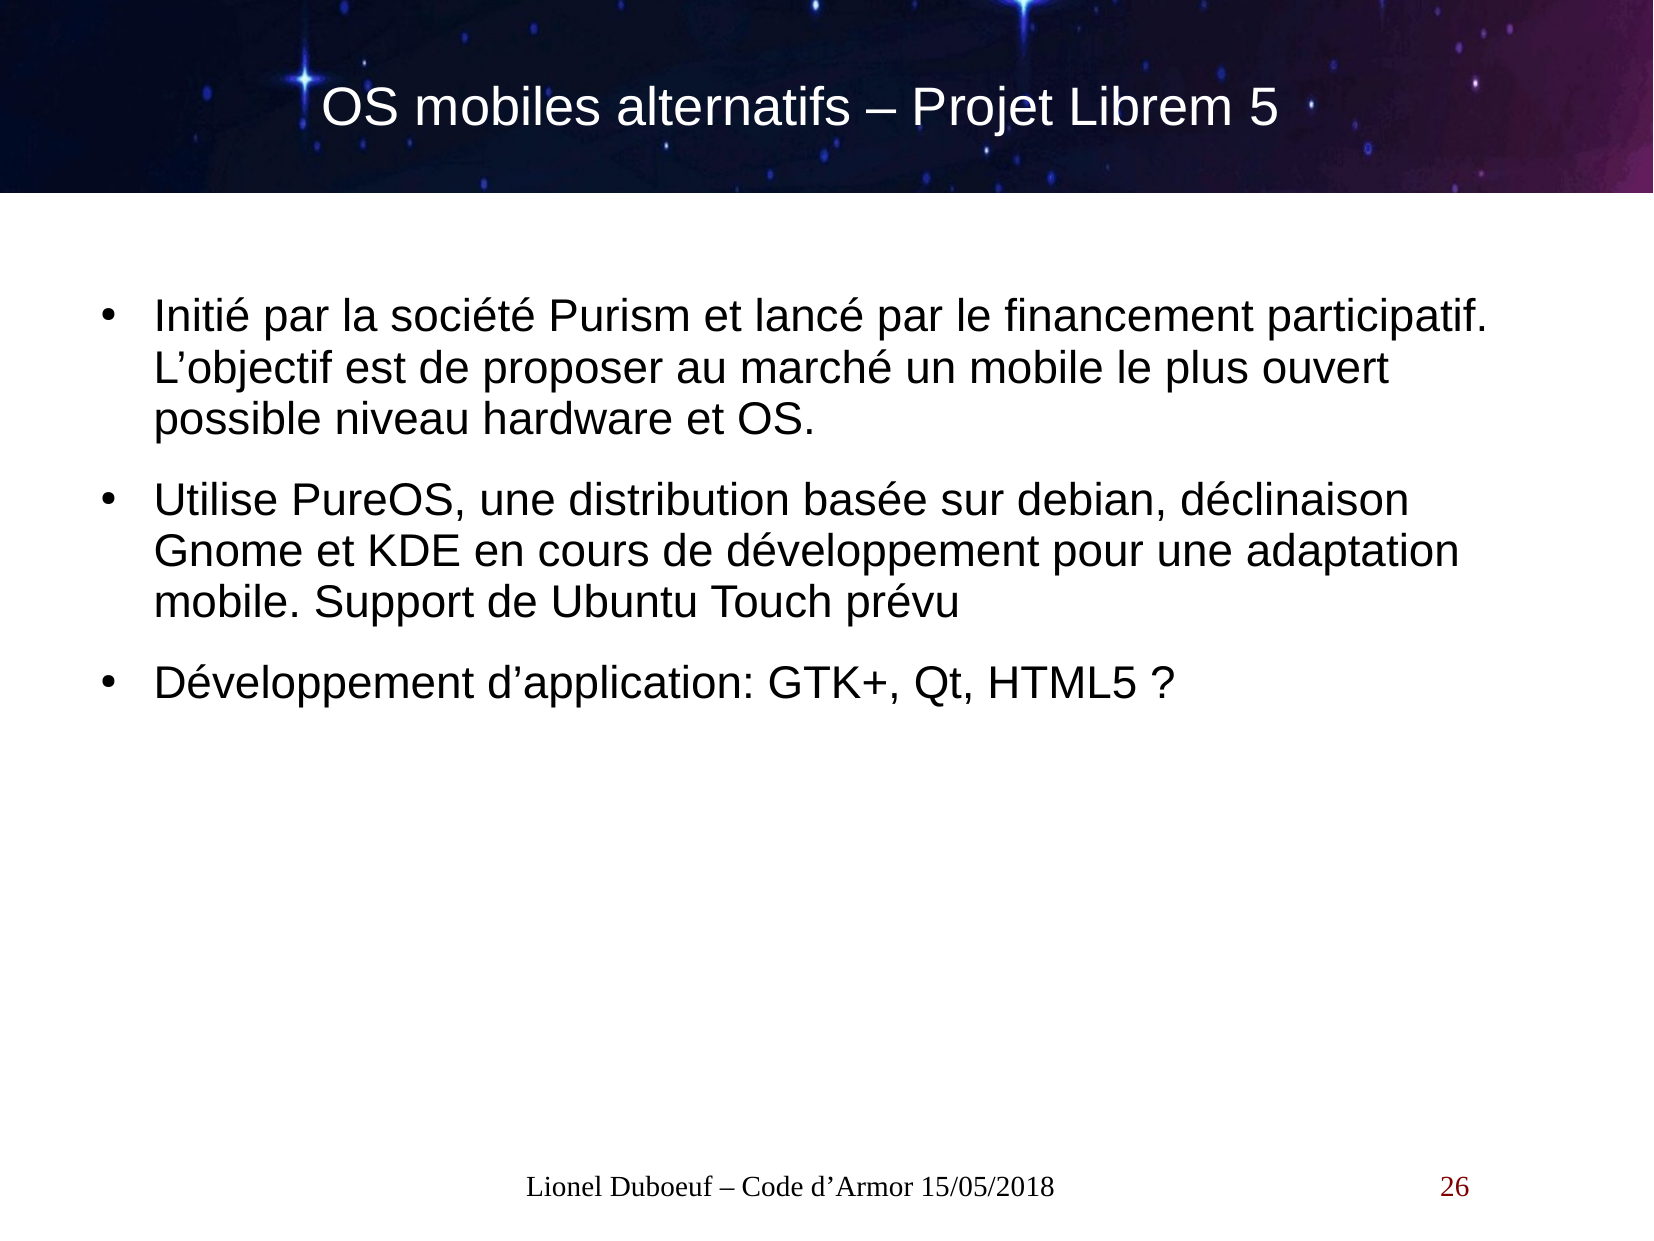

# OS mobiles alternatifs – Projet Librem 5
Initié par la société Purism et lancé par le financement participatif. L’objectif est de proposer au marché un mobile le plus ouvert possible niveau hardware et OS.
Utilise PureOS, une distribution basée sur debian, déclinaison Gnome et KDE en cours de développement pour une adaptation mobile. Support de Ubuntu Touch prévu
Développement d’application: GTK+, Qt, HTML5 ?
26